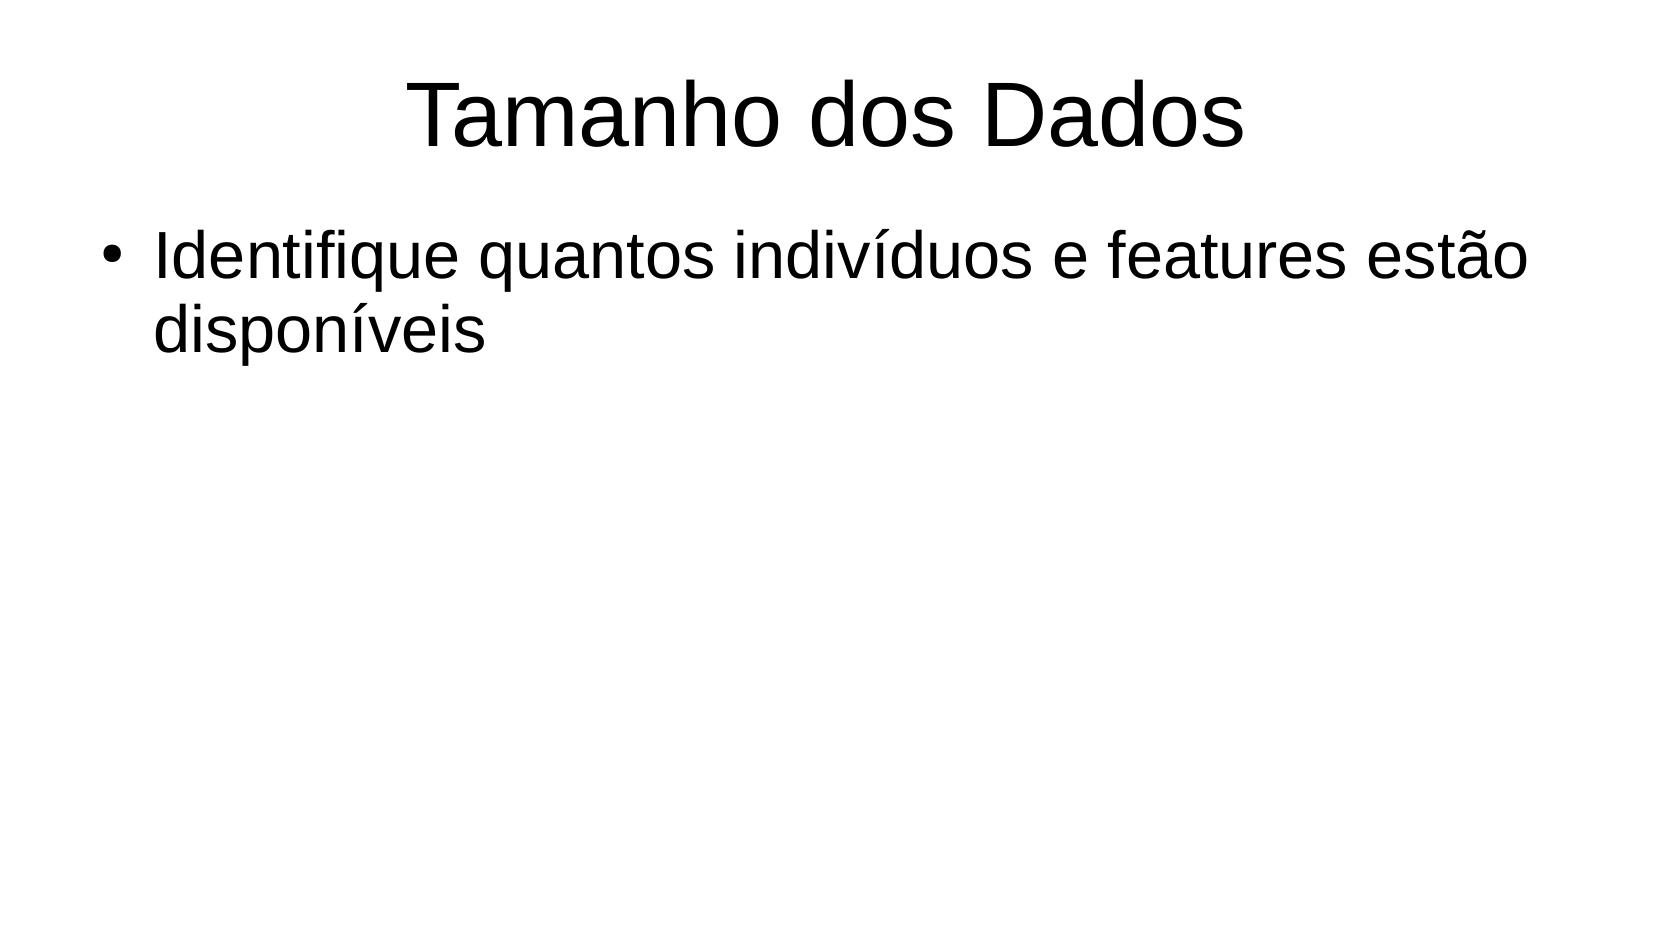

# Tamanho dos Dados
Identifique quantos indivíduos e features estão disponíveis